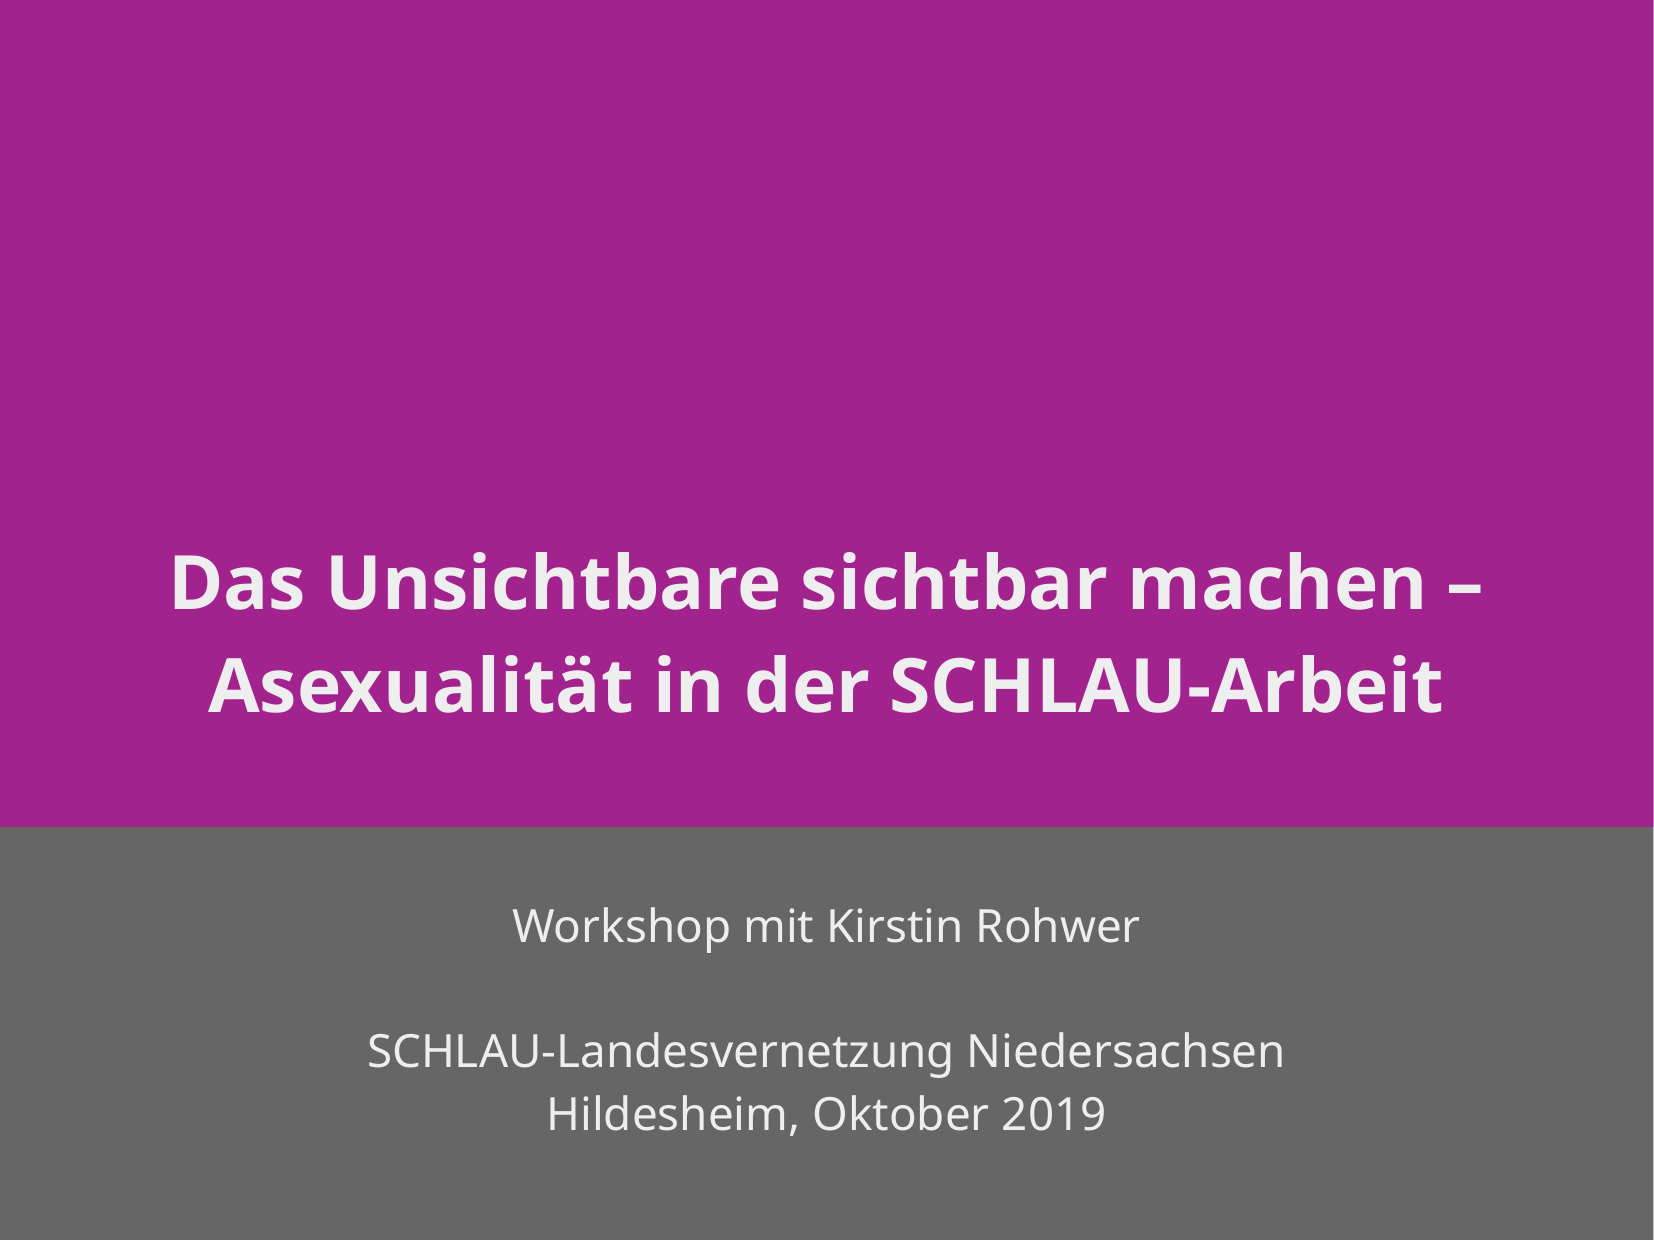

# Das Unsichtbare sichtbar machen – Asexualität in der SCHLAU-Arbeit
Workshop mit Kirstin Rohwer
SCHLAU-Landesvernetzung Niedersachsen
Hildesheim, Oktober 2019